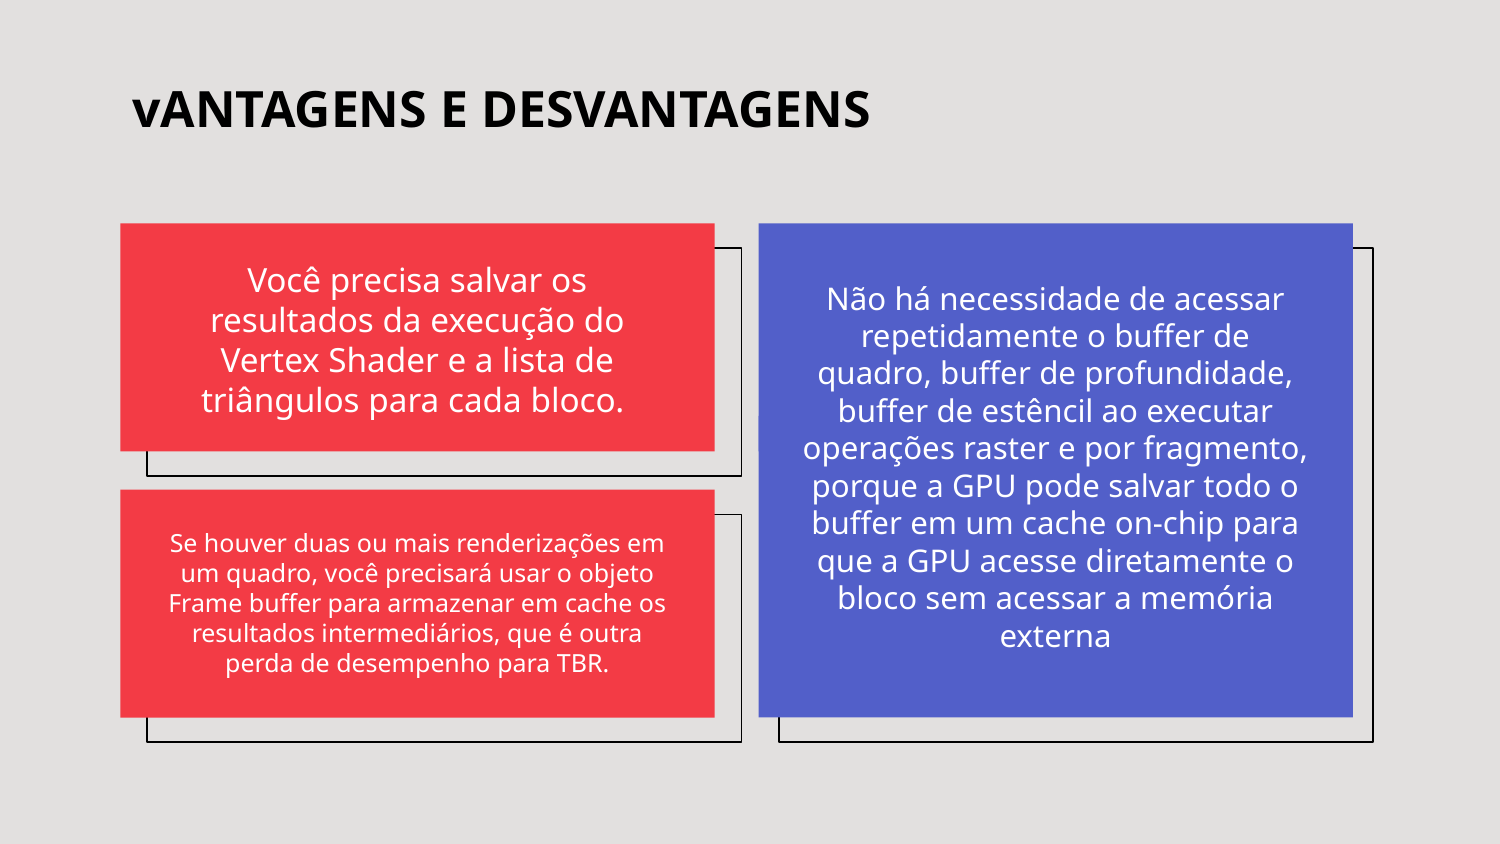

# vANTAGENS E DESVANTAGENS
Você precisa salvar os resultados da execução do Vertex Shader e a lista de triângulos para cada bloco.
Não há necessidade de acessar repetidamente o buffer de quadro, buffer de profundidade, buffer de estêncil ao executar operações raster e por fragmento, porque a GPU pode salvar todo o buffer em um cache on-chip para que a GPU acesse diretamente o bloco sem acessar a memória externa
Se houver duas ou mais renderizações em um quadro, você precisará usar o objeto Frame buffer para armazenar em cache os resultados intermediários, que é outra perda de desempenho para TBR.